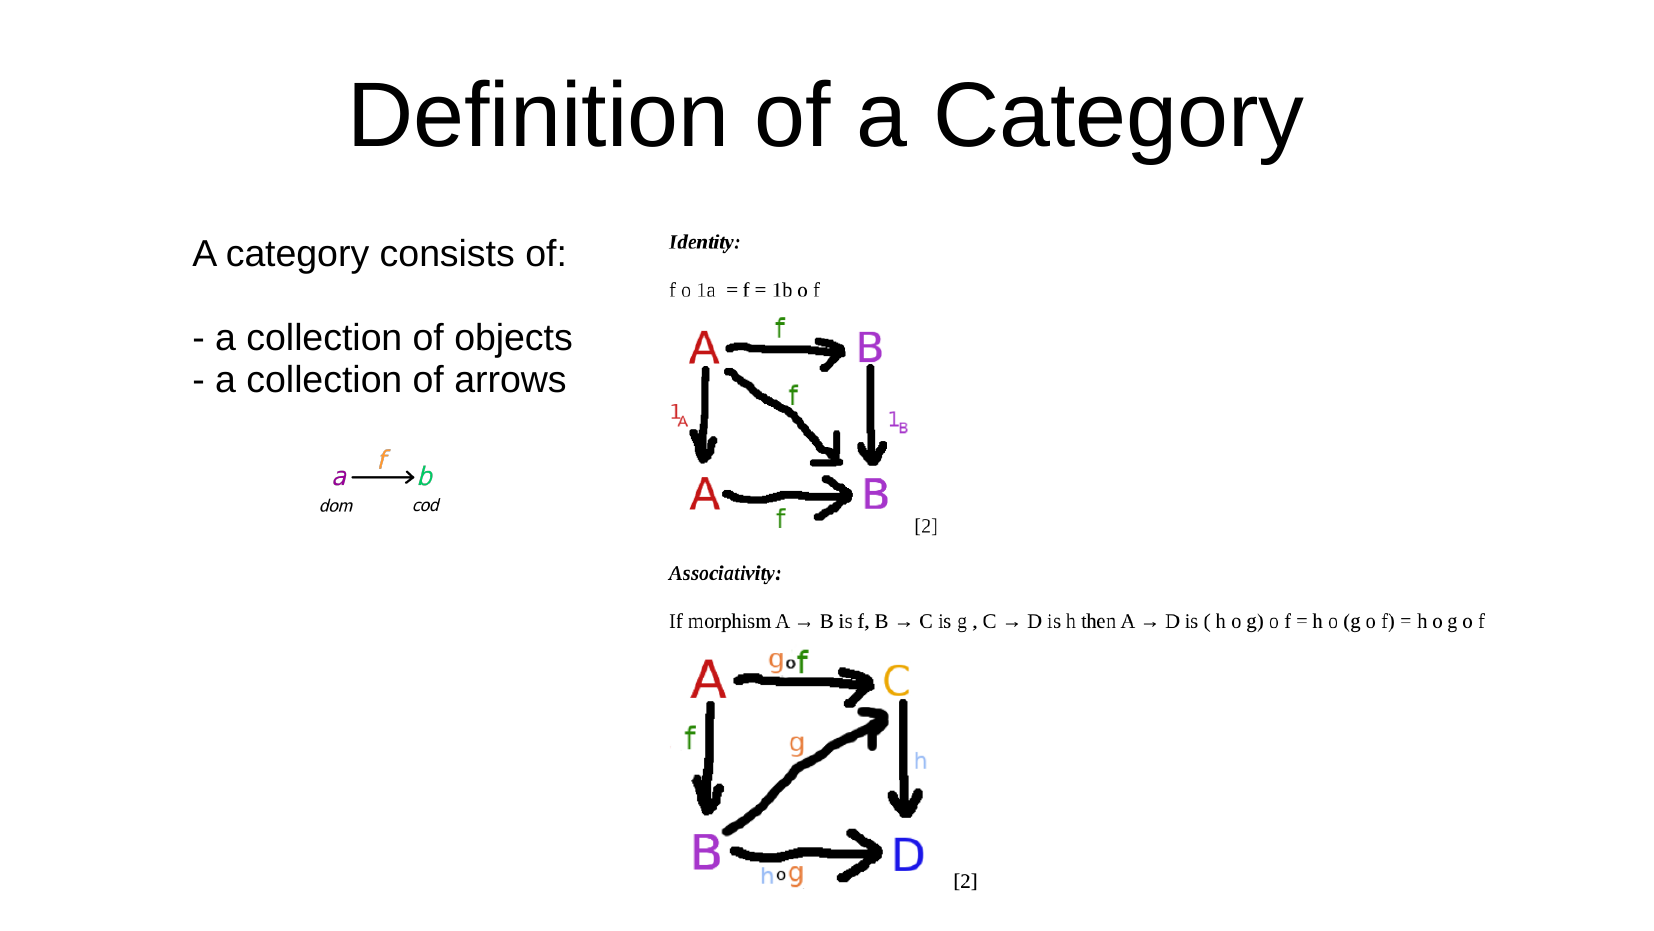

# Definition of a Category
A category consists of:
- a collection of objects
- a collection of arrows